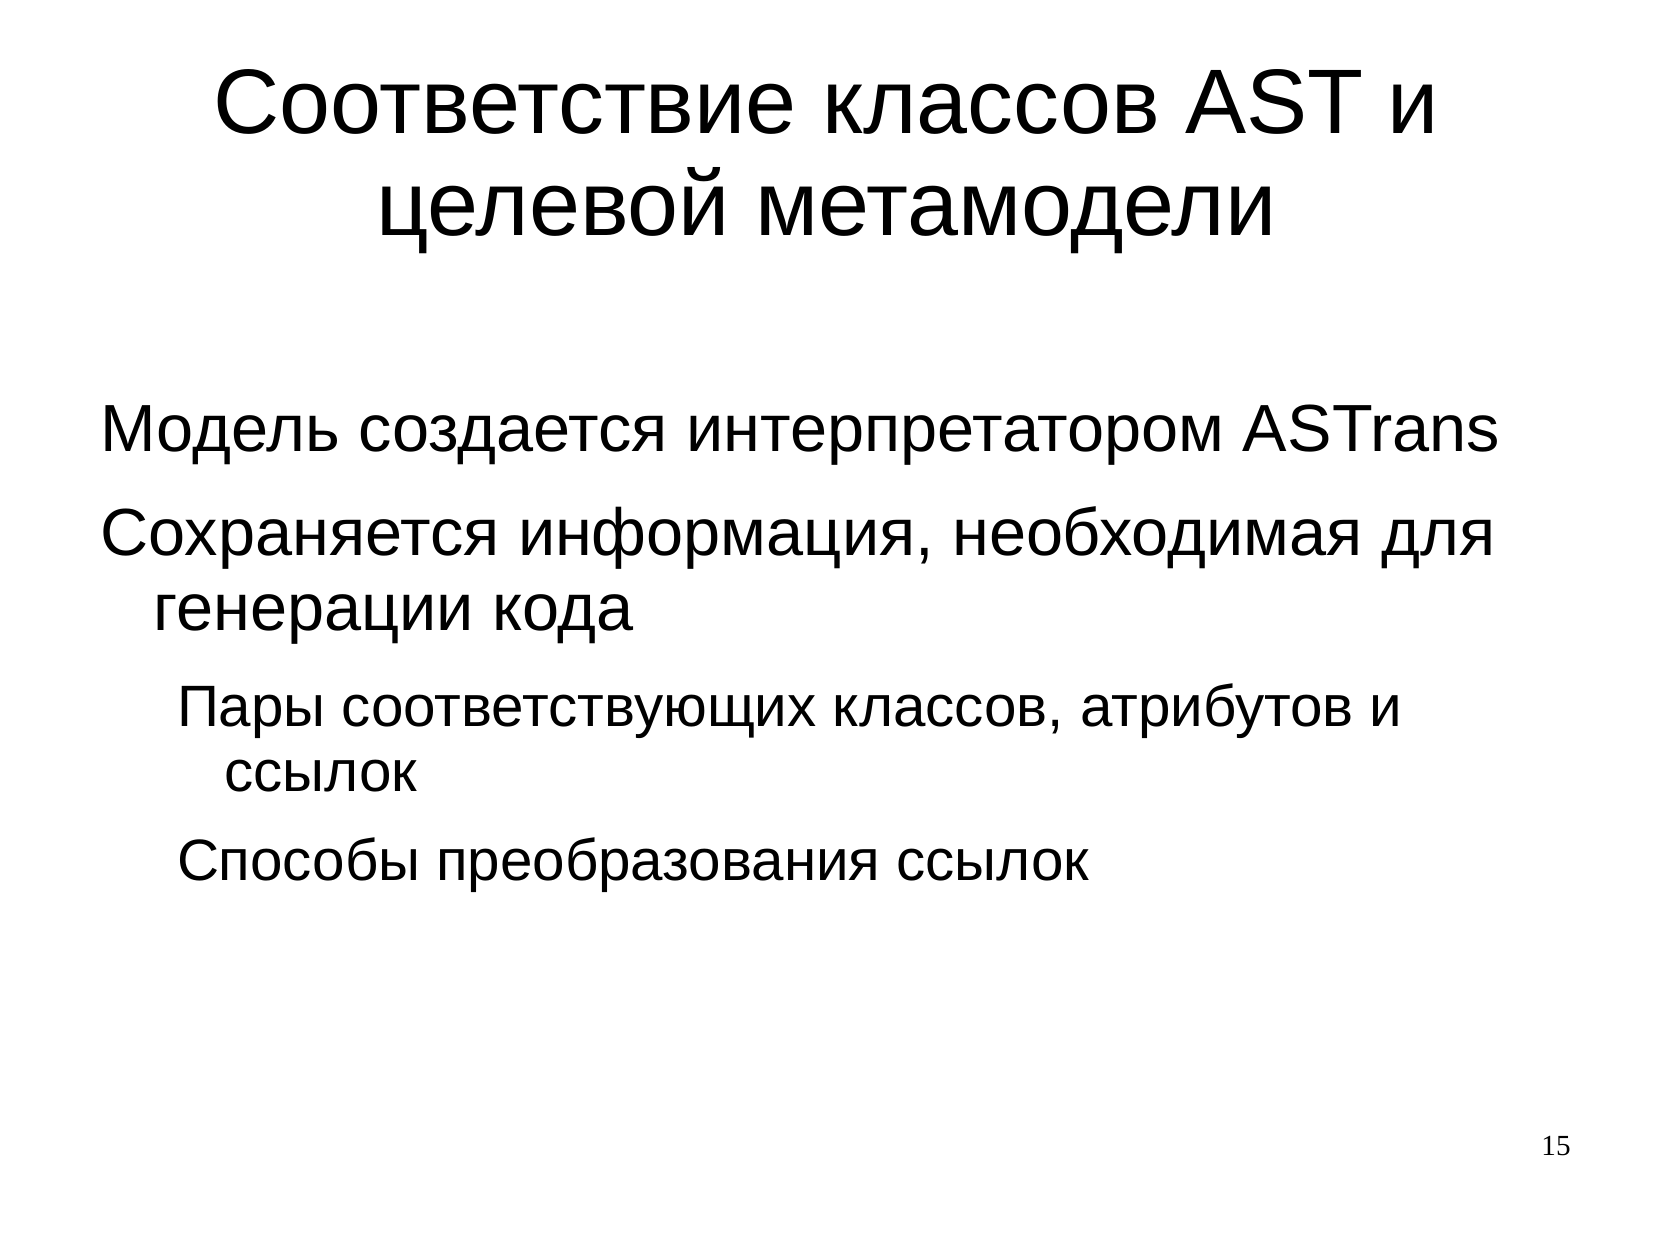

# Соответствие классов AST и целевой метамодели
Модель создается интерпретатором ASTrans
Сохраняется информация, необходимая для генерации кода
Пары соответствующих классов, атрибутов и ссылок
Способы преобразования ссылок
15